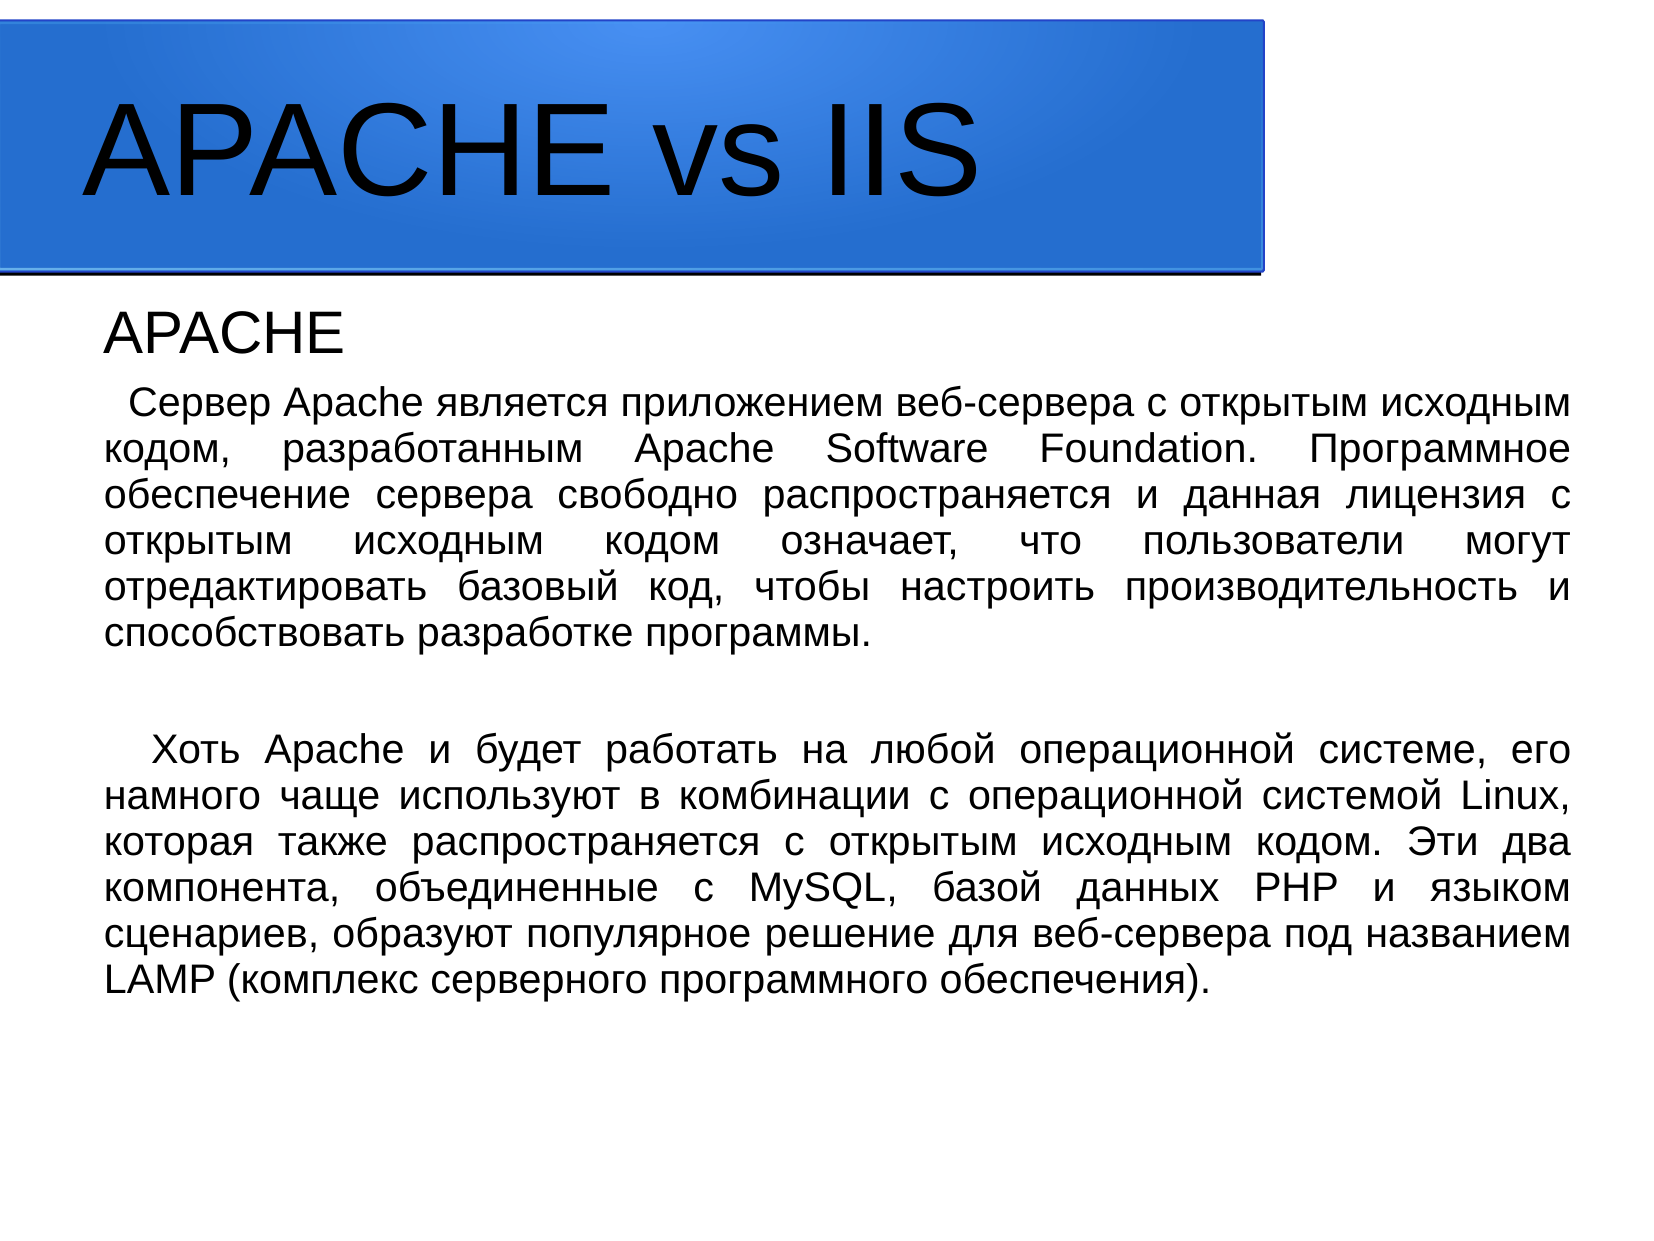

# APACHE vs IIS
APACHE
 Сервер Apache является приложением веб-сервера с открытым исходным кодом, разработанным Apache Software Foundation. Программное обеспечение сервера свободно распространяется и данная лицензия с открытым исходным кодом означает, что пользователи могут отредактировать базовый код, чтобы настроить производительность и способствовать разработке программы.
 Хоть Apache и будет работать на любой операционной системе, его намного чаще используют в комбинации с операционной системой Linux, которая также распространяется с открытым исходным кодом. Эти два компонента, объединенные с MySQL, базой данных PHP и языком сценариев, образуют популярное решение для веб-сервера под названием LAMP (комплекс серверного программного обеспечения).